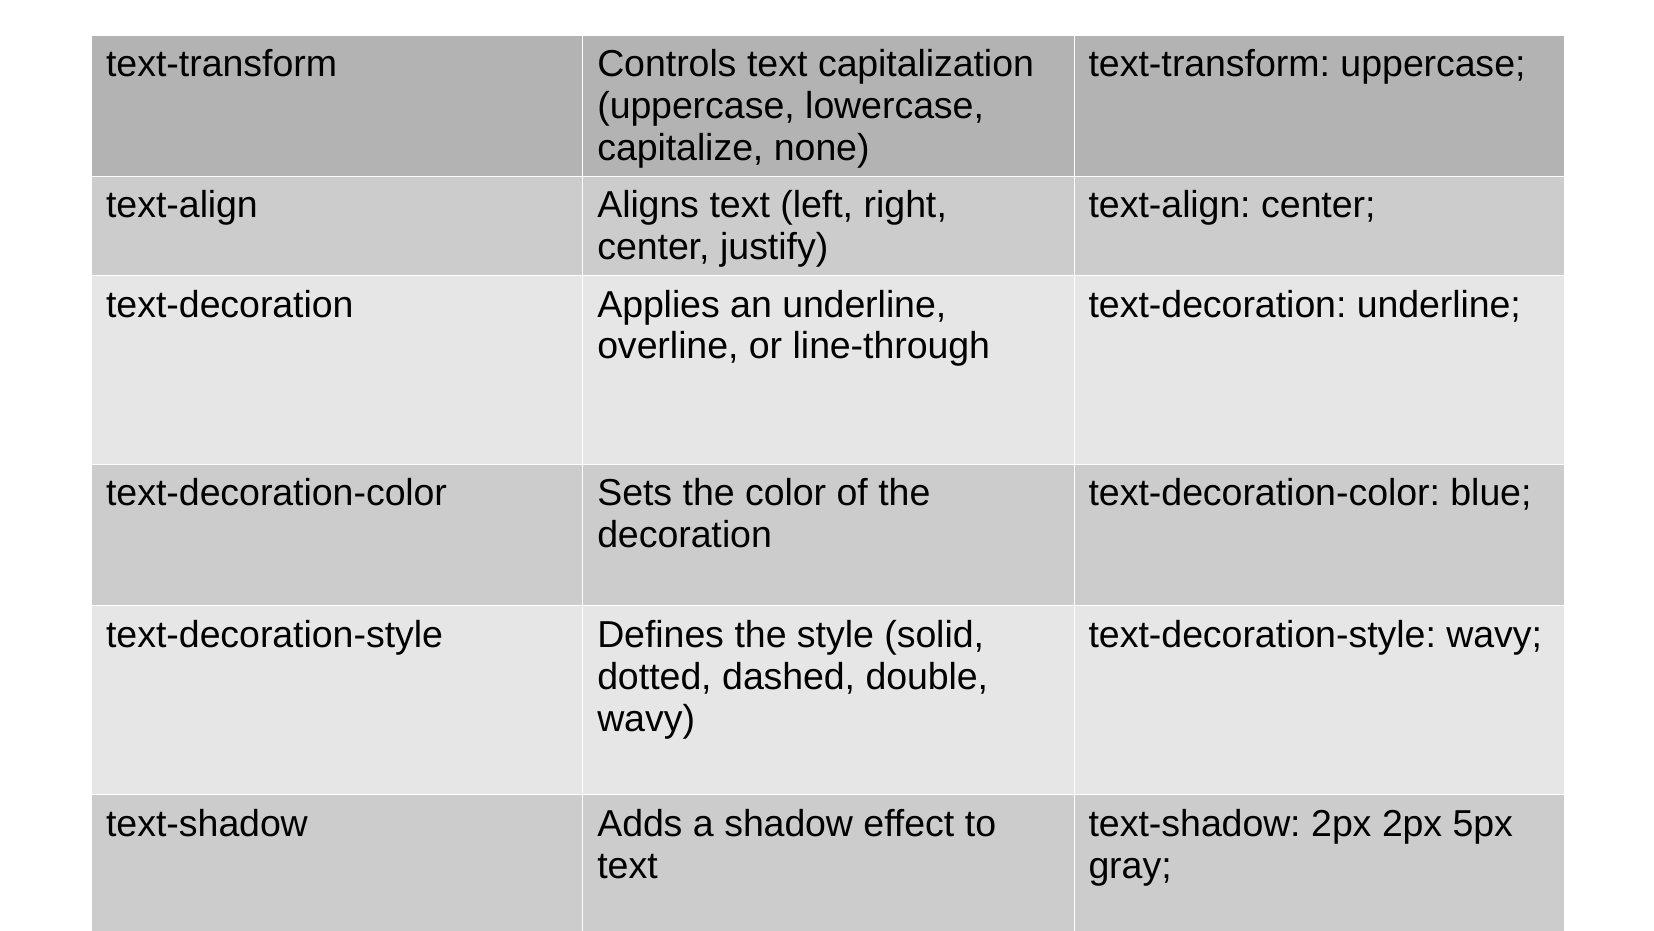

| text-transform | Controls text capitalization (uppercase, lowercase, capitalize, none) | text-transform: uppercase; |
| --- | --- | --- |
| text-align | Aligns text (left, right, center, justify) | text-align: center; |
| text-decoration | Applies an underline, overline, or line-through | text-decoration: underline; |
| text-decoration-color | Sets the color of the decoration | text-decoration-color: blue; |
| text-decoration-style | Defines the style (solid, dotted, dashed, double, wavy) | text-decoration-style: wavy; |
| text-shadow | Adds a shadow effect to text | text-shadow: 2px 2px 5px gray; |